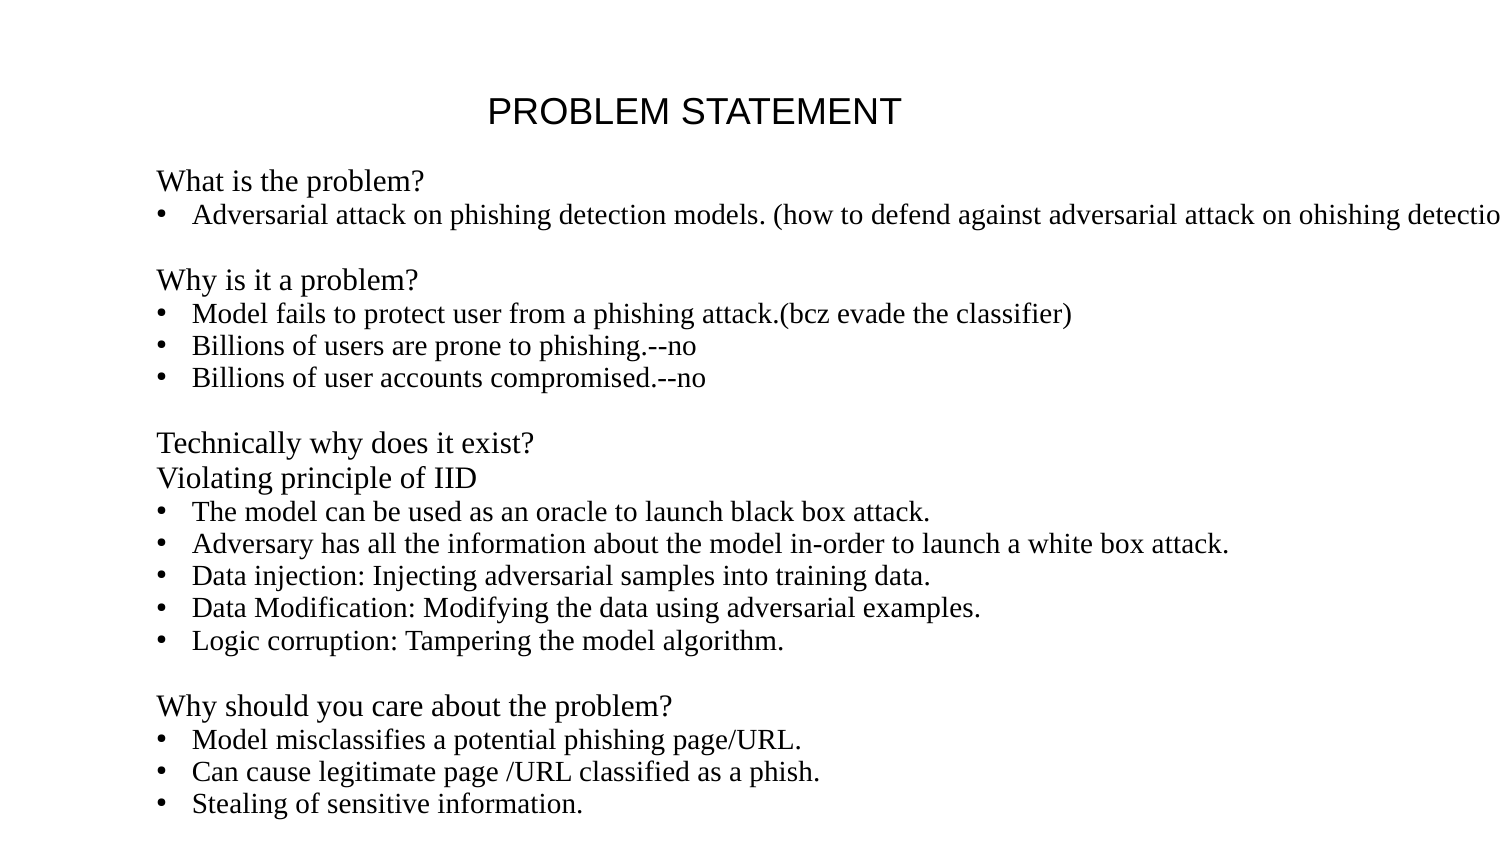

PROBLEM STATEMENT
What is the problem?
Adversarial attack on phishing detection models. (how to defend against adversarial attack on ohishing detection model
Why is it a problem?
Model fails to protect user from a phishing attack.(bcz evade the classifier)
Billions of users are prone to phishing.--no
Billions of user accounts compromised.--no
Technically why does it exist?
Violating principle of IID
The model can be used as an oracle to launch black box attack.
Adversary has all the information about the model in-order to launch a white box attack.
Data injection: Injecting adversarial samples into training data.
Data Modification: Modifying the data using adversarial examples.
Logic corruption: Tampering the model algorithm.
Why should you care about the problem?
Model misclassifies a potential phishing page/URL.
Can cause legitimate page /URL classified as a phish.
Stealing of sensitive information.